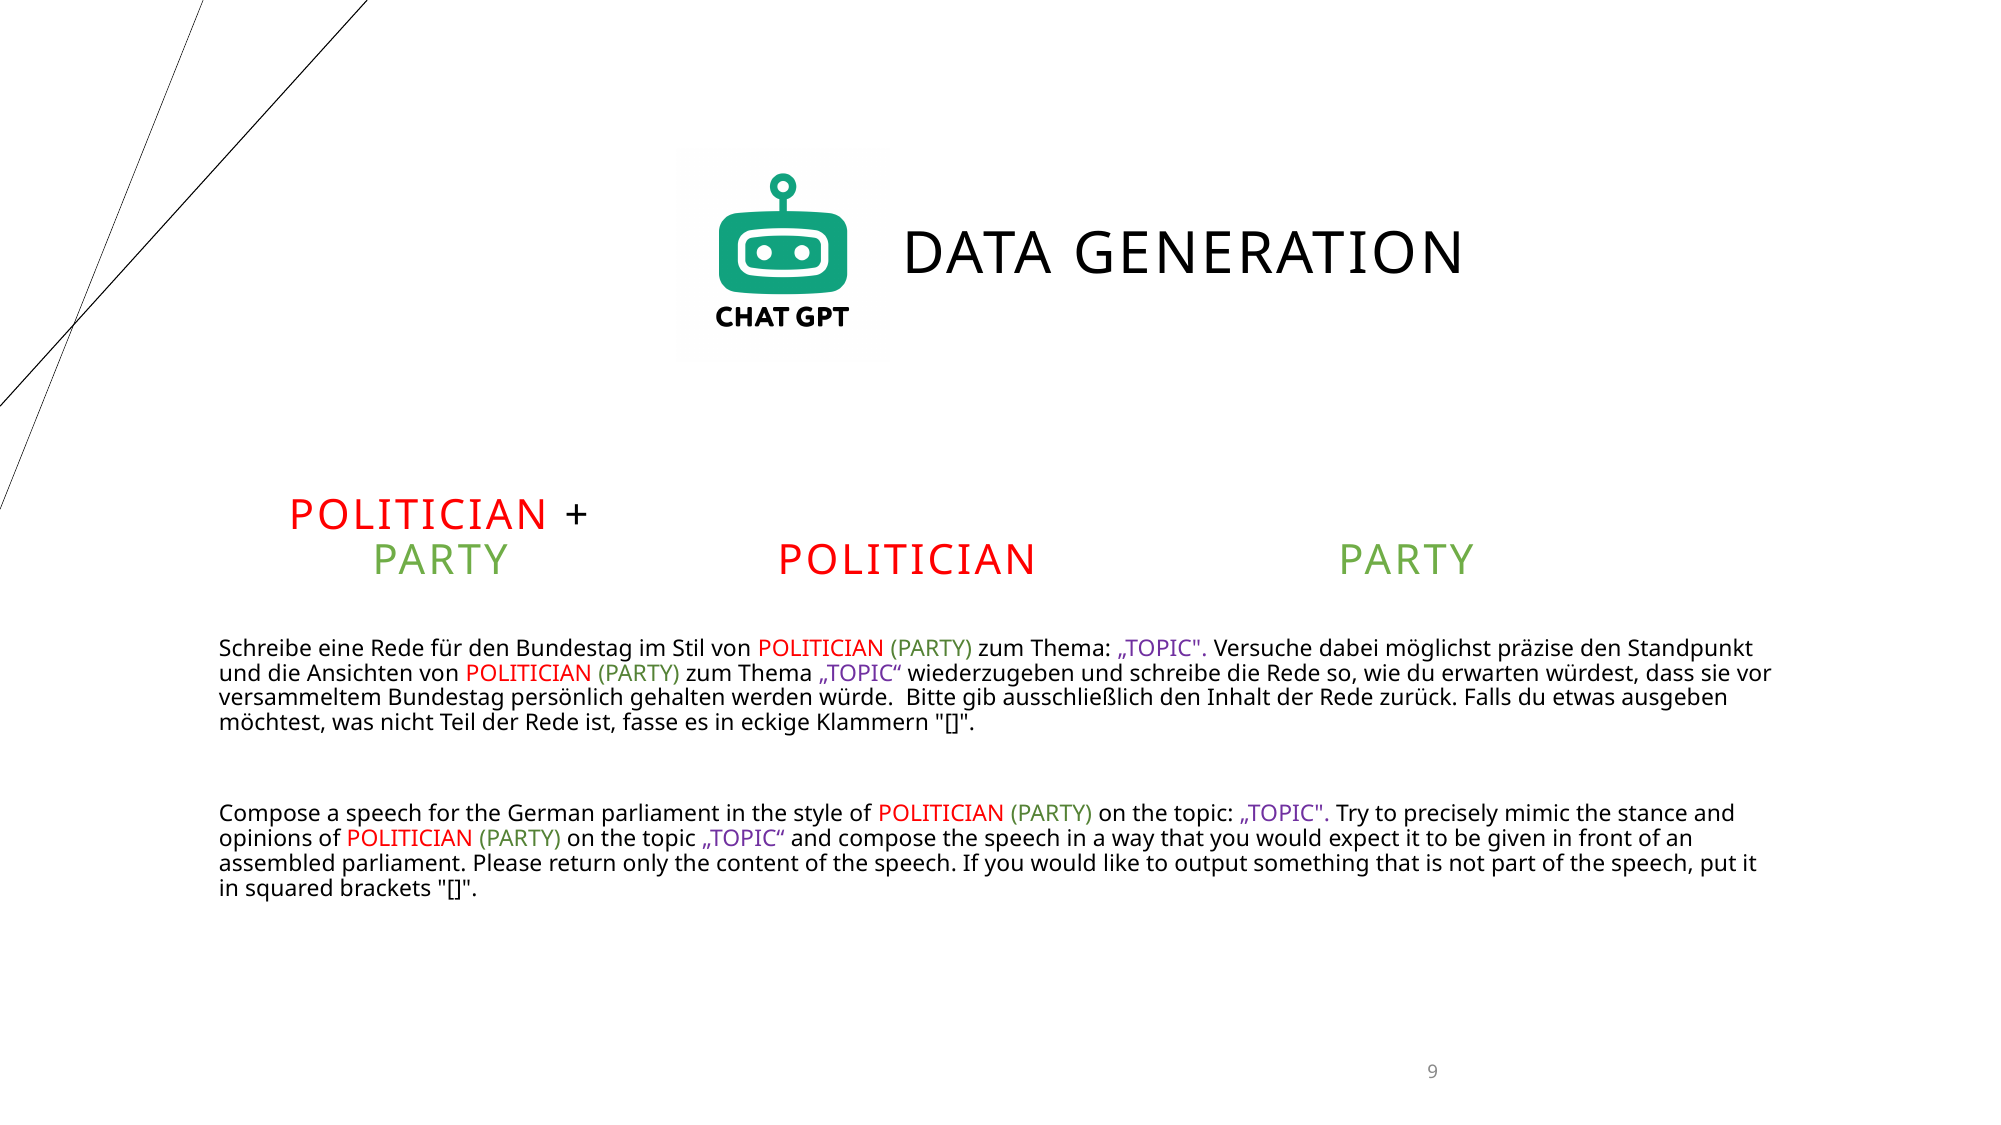

# Data Generation
Politician + Party
Politician
Party
Schreibe eine Rede für den Bundestag im Stil von POLITICIAN (PARTY) zum Thema: „TOPIC". Versuche dabei möglichst präzise den Standpunkt und die Ansichten von POLITICIAN (PARTY) zum Thema „TOPIC“ wiederzugeben und schreibe die Rede so, wie du erwarten würdest, dass sie vor versammeltem Bundestag persönlich gehalten werden würde. Bitte gib ausschließlich den Inhalt der Rede zurück. Falls du etwas ausgeben möchtest, was nicht Teil der Rede ist, fasse es in eckige Klammern "[]".
Compose a speech for the German parliament in the style of POLITICIAN (PARTY) on the topic: „TOPIC". Try to precisely mimic the stance and opinions of POLITICIAN (PARTY) on the topic „TOPIC“ and compose the speech in a way that you would expect it to be given in front of an assembled parliament. Please return only the content of the speech. If you would like to output something that is not part of the speech, put it in squared brackets "[]".